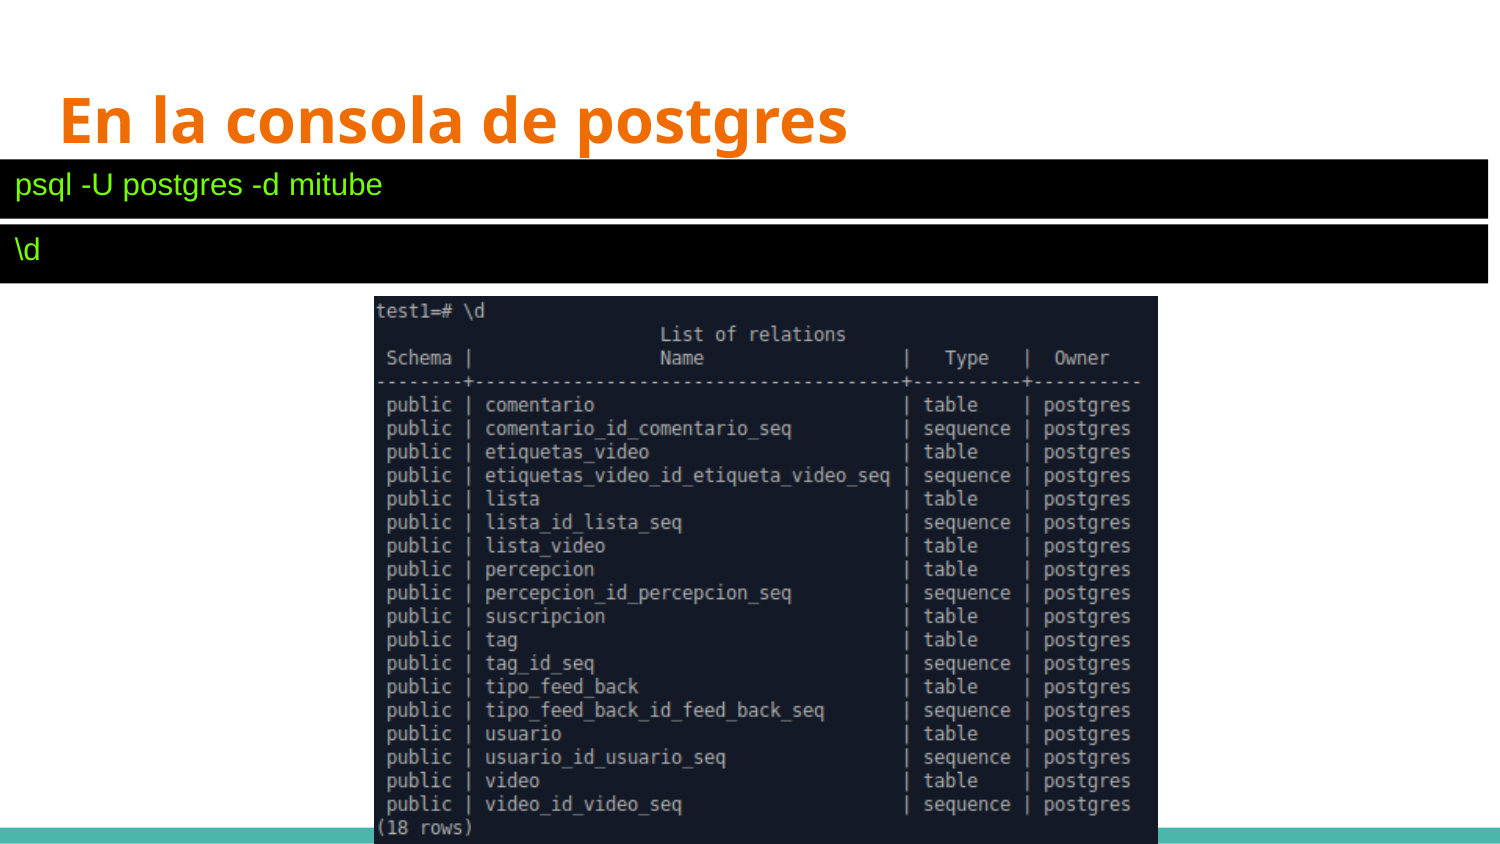

# En la consola de postgres
psql -U postgres -d mitube
\d